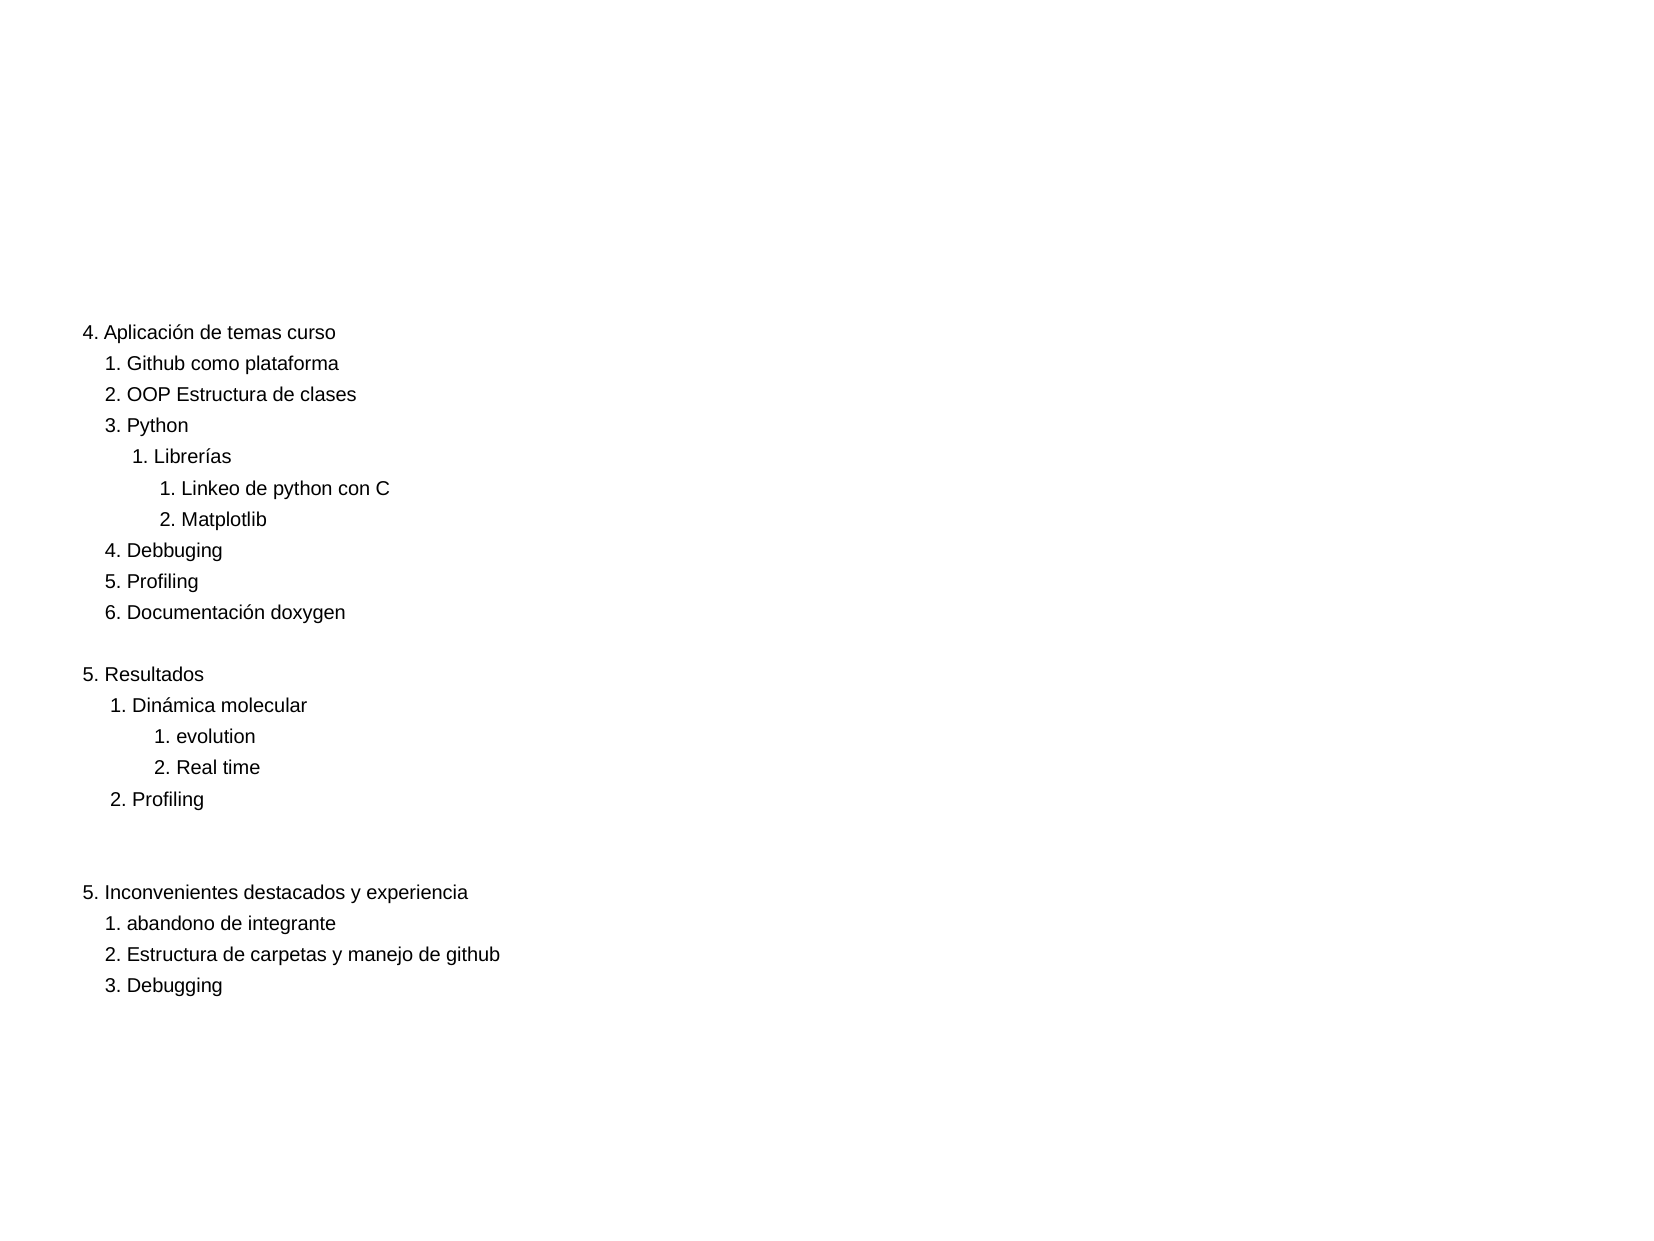

#
4. Aplicación de temas curso
 1. Github como plataforma
 2. OOP Estructura de clases
 3. Python
 1. Librerías
 1. Linkeo de python con C
 2. Matplotlib
 4. Debbuging
 5. Profiling
 6. Documentación doxygen
5. Resultados
 1. Dinámica molecular
 1. evolution
 2. Real time
 2. Profiling
5. Inconvenientes destacados y experiencia
 1. abandono de integrante
 2. Estructura de carpetas y manejo de github
 3. Debugging